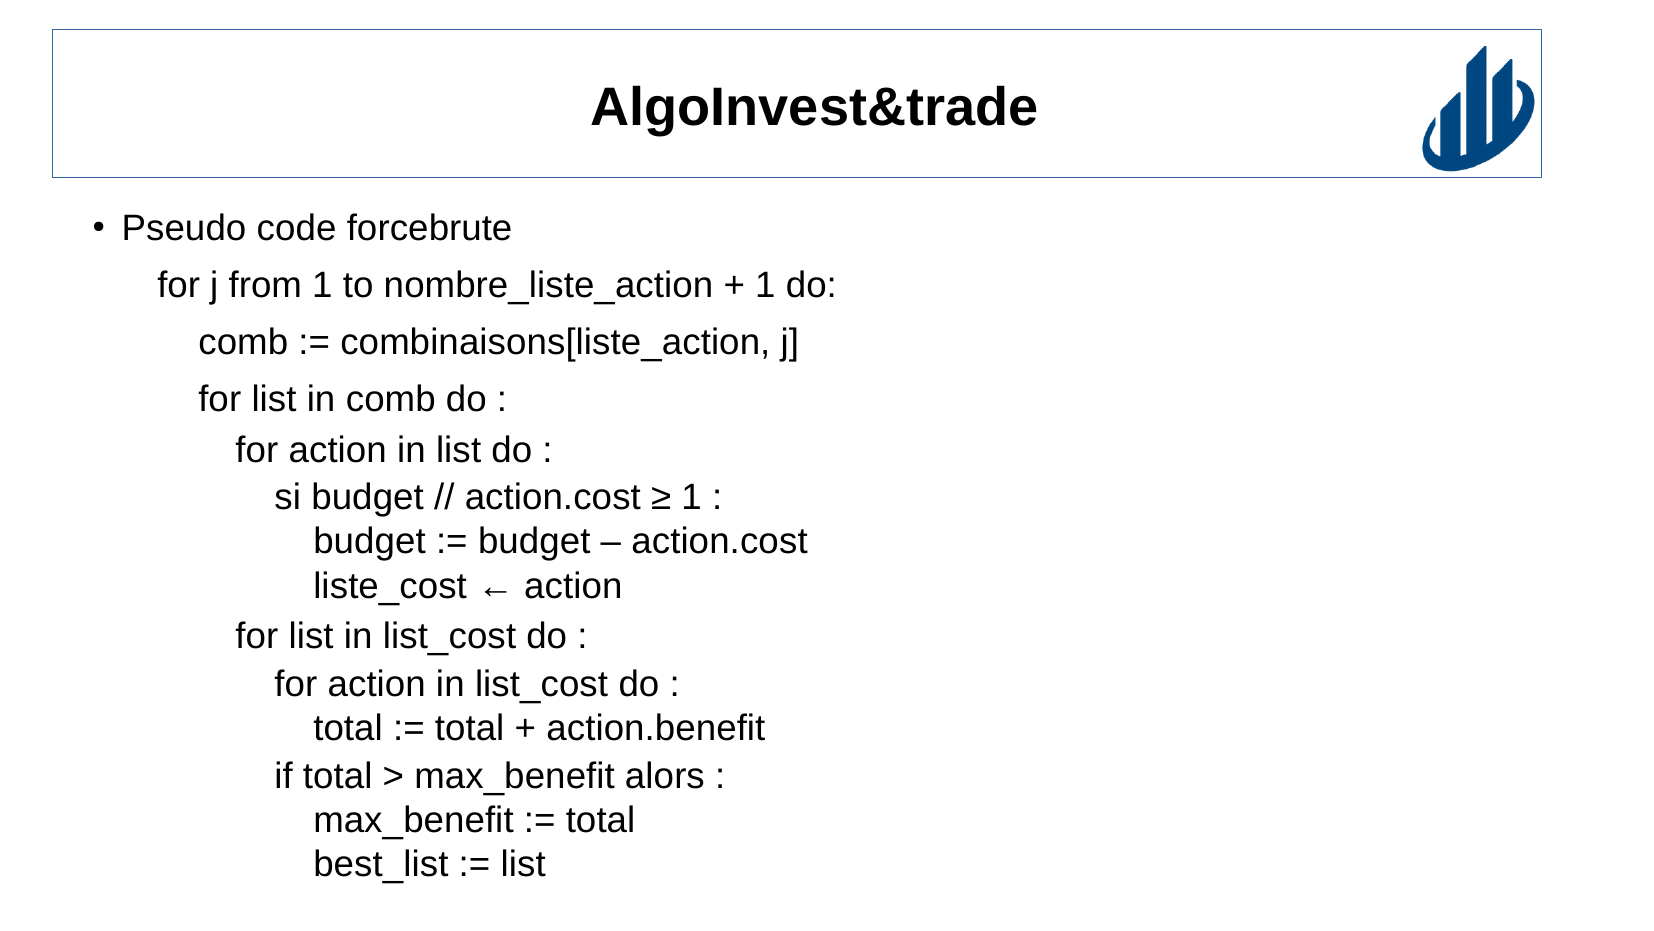

AlgoInvest&trade
# Pseudo code forcebrute
for j from 1 to nombre_liste_action + 1 do:
 comb := combinaisons[liste_action, j]
 for list in comb do :
for action in list do :
si budget // action.cost ≥ 1 :
budget := budget – action.cost
liste_cost ← action
for list in list_cost do :
for action in list_cost do :
total := total + action.benefit
if total > max_benefit alors :
max_benefit := total
best_list := list